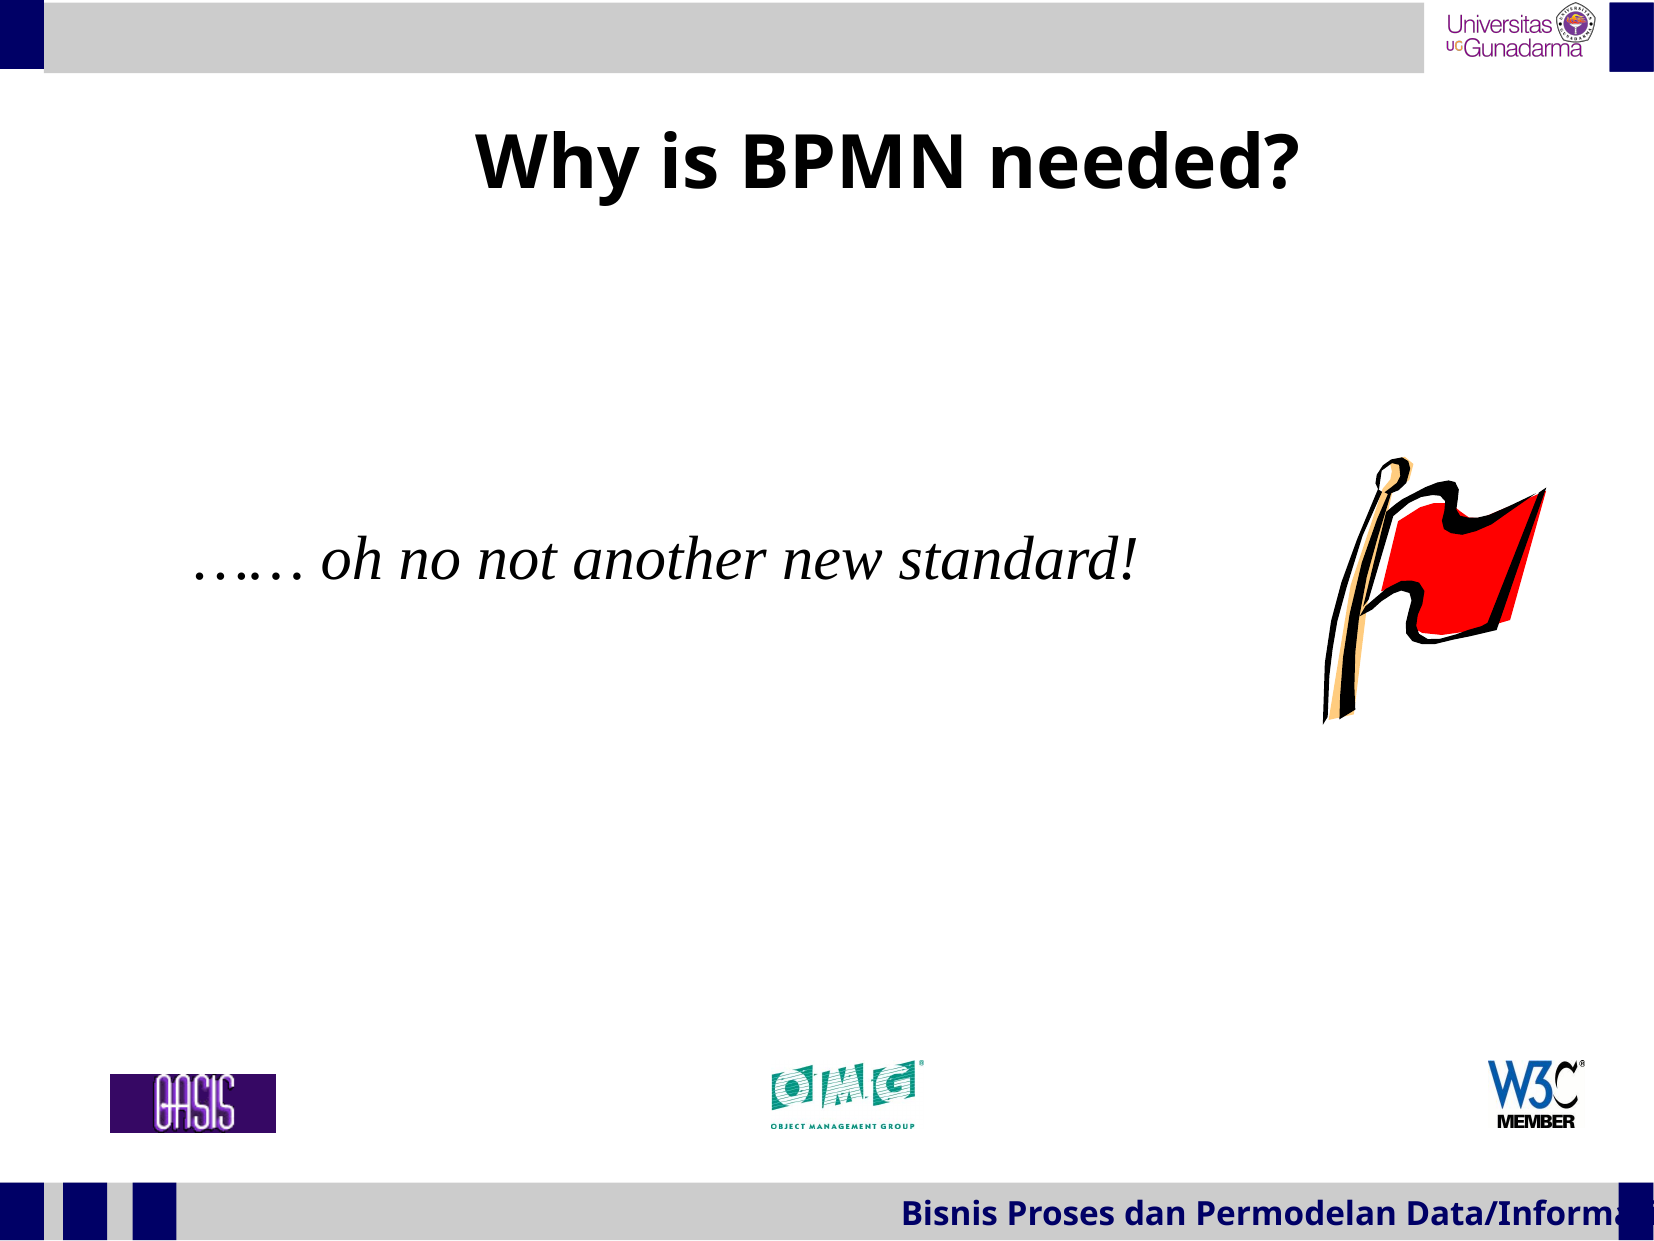

# Why is BPMN needed?
…… oh no not another new standard!